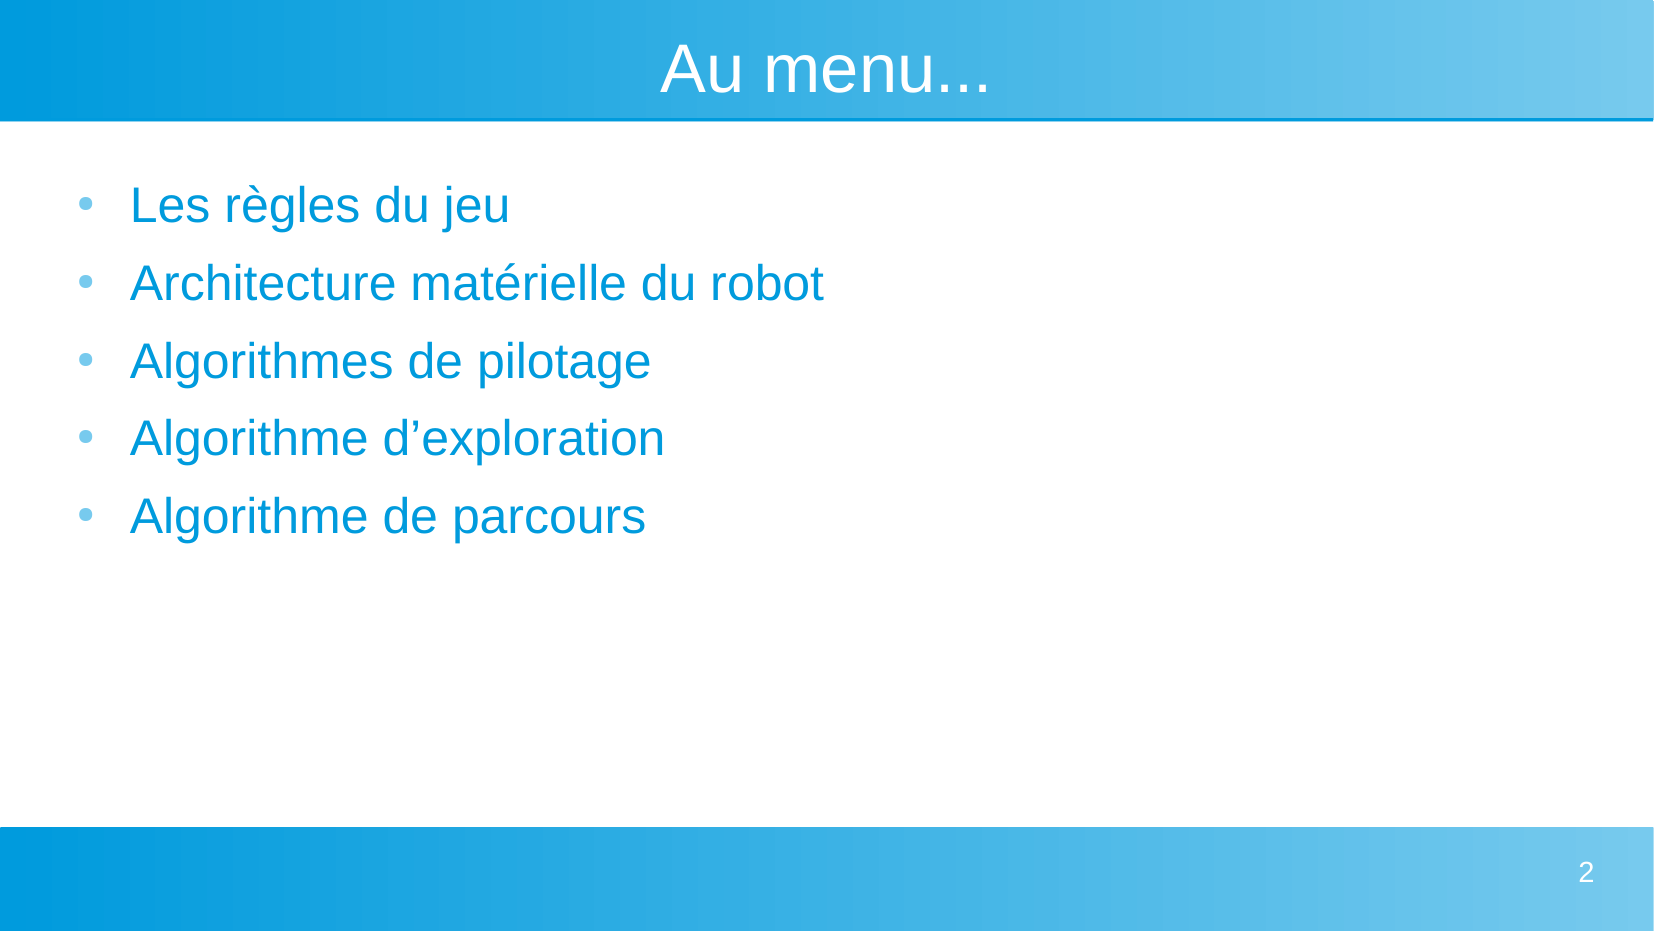

# Au menu...
Les règles du jeu
Architecture matérielle du robot
Algorithmes de pilotage
Algorithme d’exploration
Algorithme de parcours
2